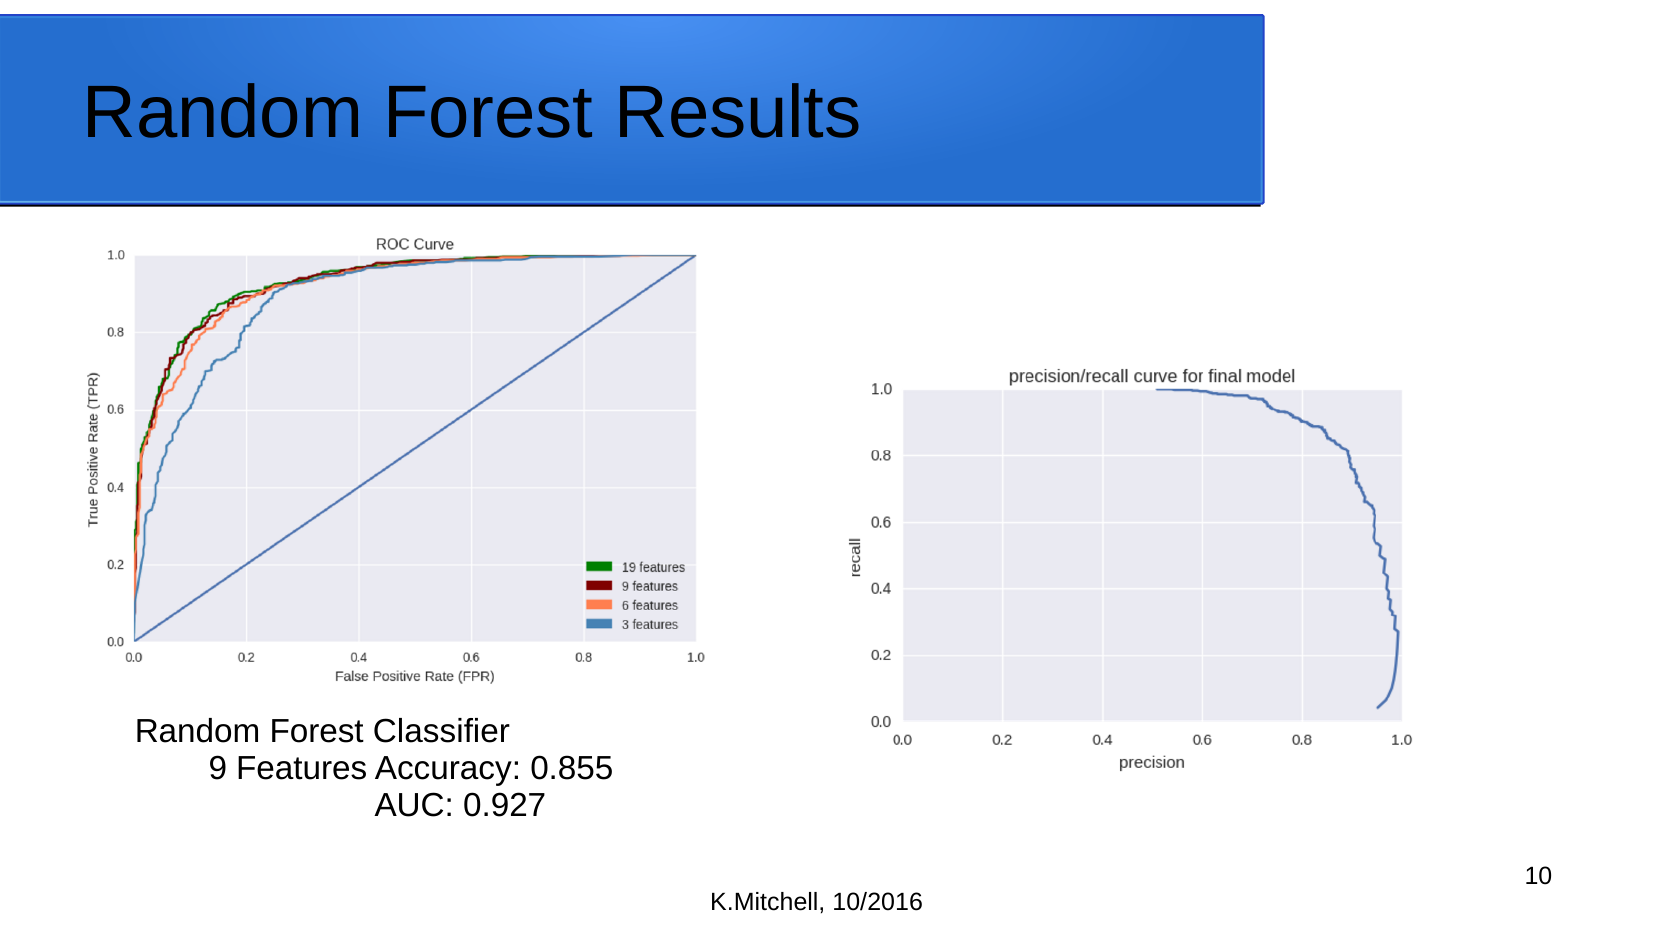

# Random Forest Results
Random Forest Classifier
	9 Features Accuracy: 0.855
			 AUC: 0.927